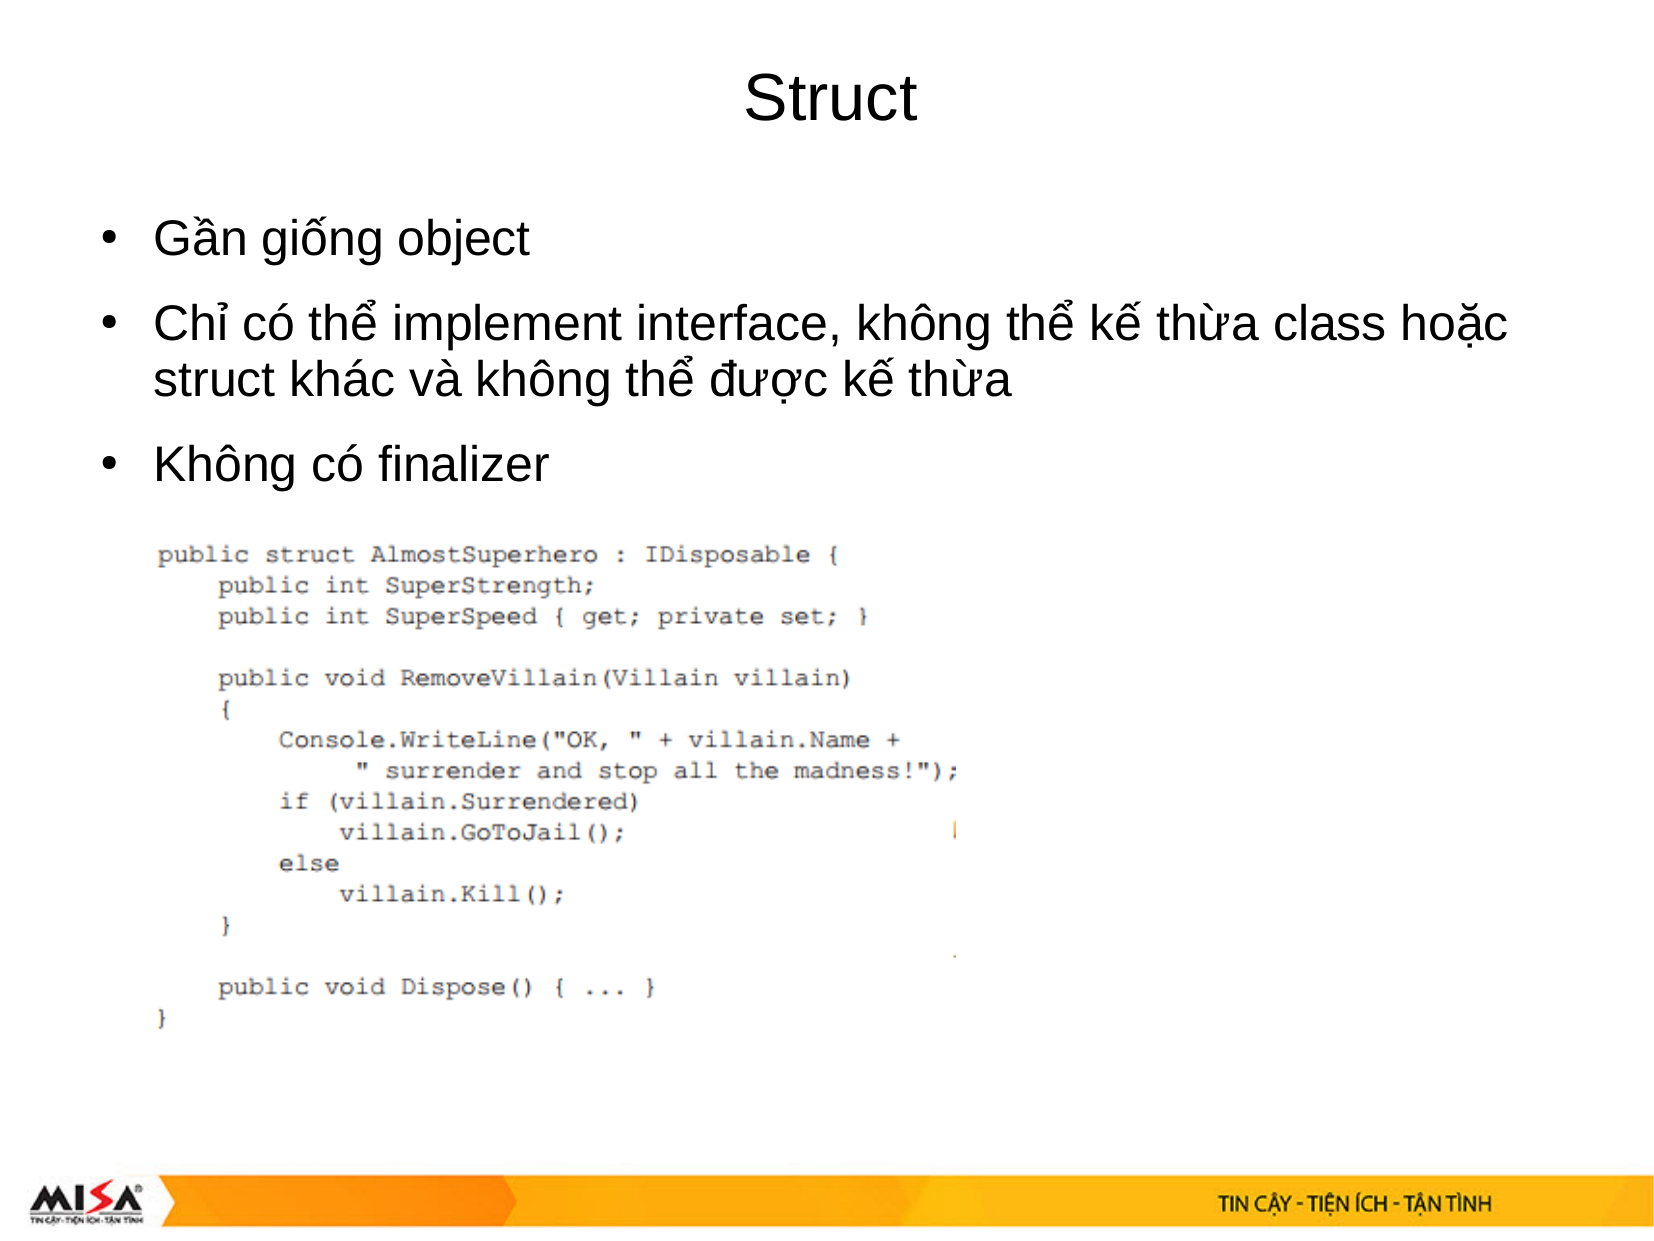

# Struct
Gần giống object
Chỉ có thể implement interface, không thể kế thừa class hoặc struct khác và không thể được kế thừa
Không có finalizer